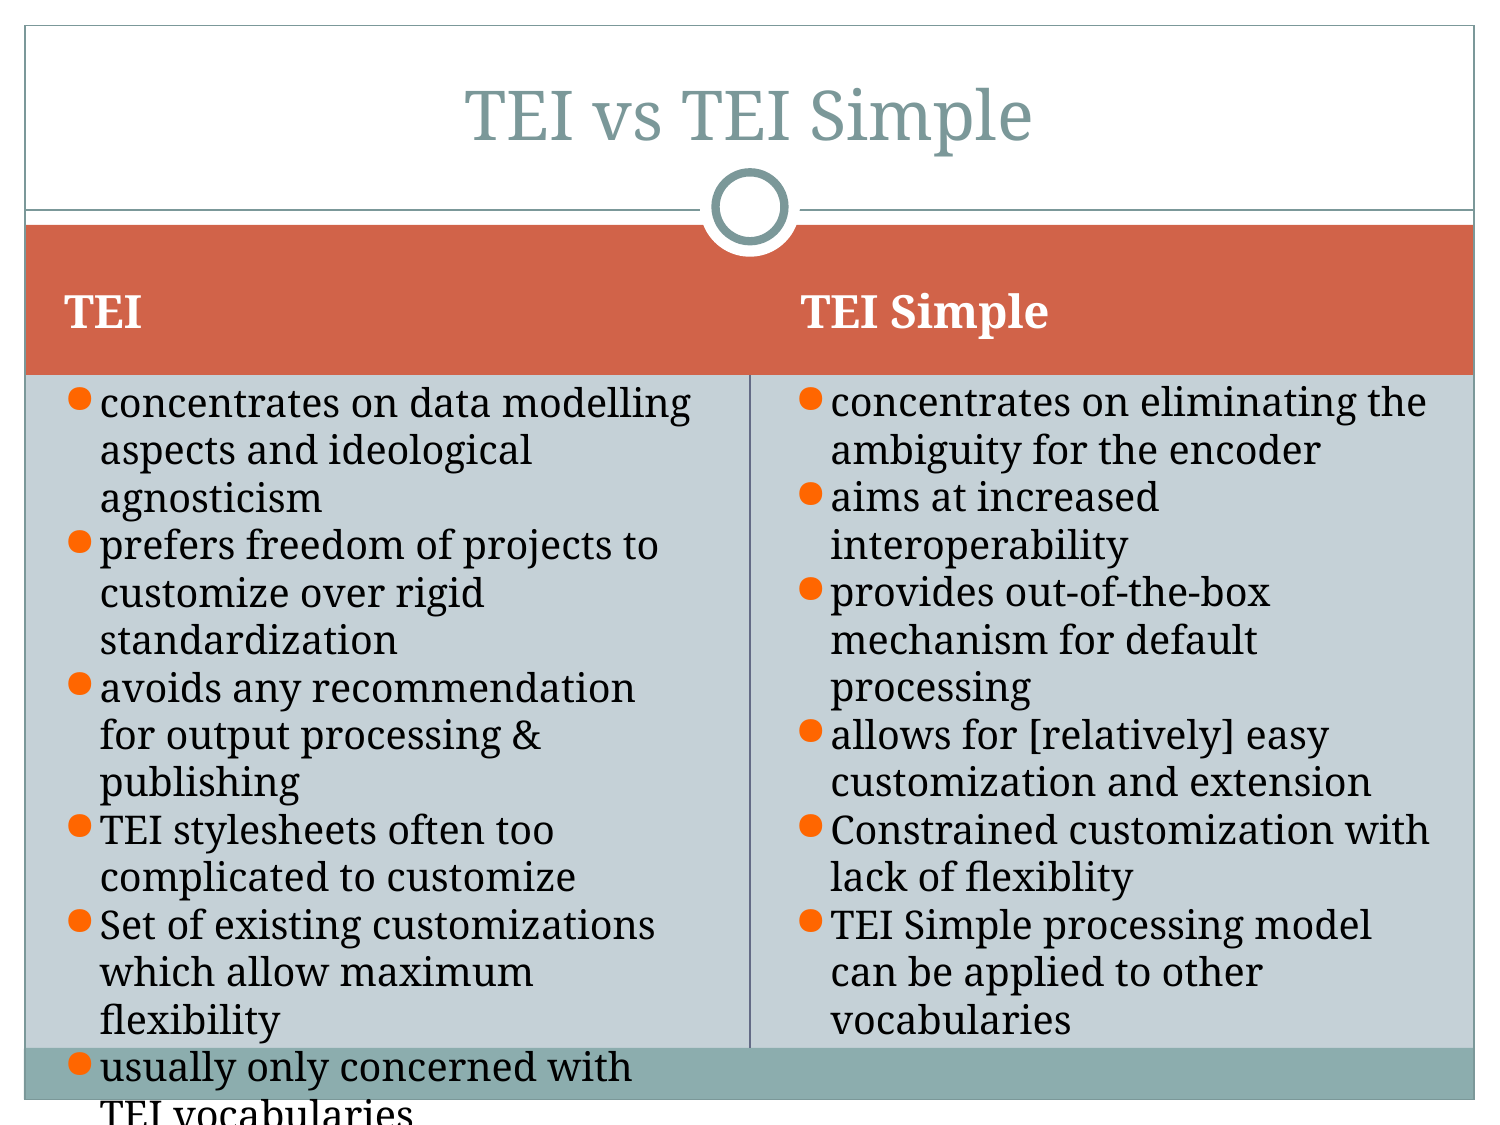

TEI vs TEI Simple
TEI
TEI Simple
concentrates on eliminating the ambiguity for the encoder
aims at increased interoperability
provides out-of-the-box mechanism for default processing
allows for [relatively] easy customization and extension
Constrained customization with lack of flexiblity
TEI Simple processing model can be applied to other vocabularies
concentrates on data modelling aspects and ideological agnosticism
prefers freedom of projects to customize over rigid standardization
avoids any recommendation for output processing & publishing
TEI stylesheets often too complicated to customize
Set of existing customizations which allow maximum flexibility
usually only concerned with TEI vocabularies